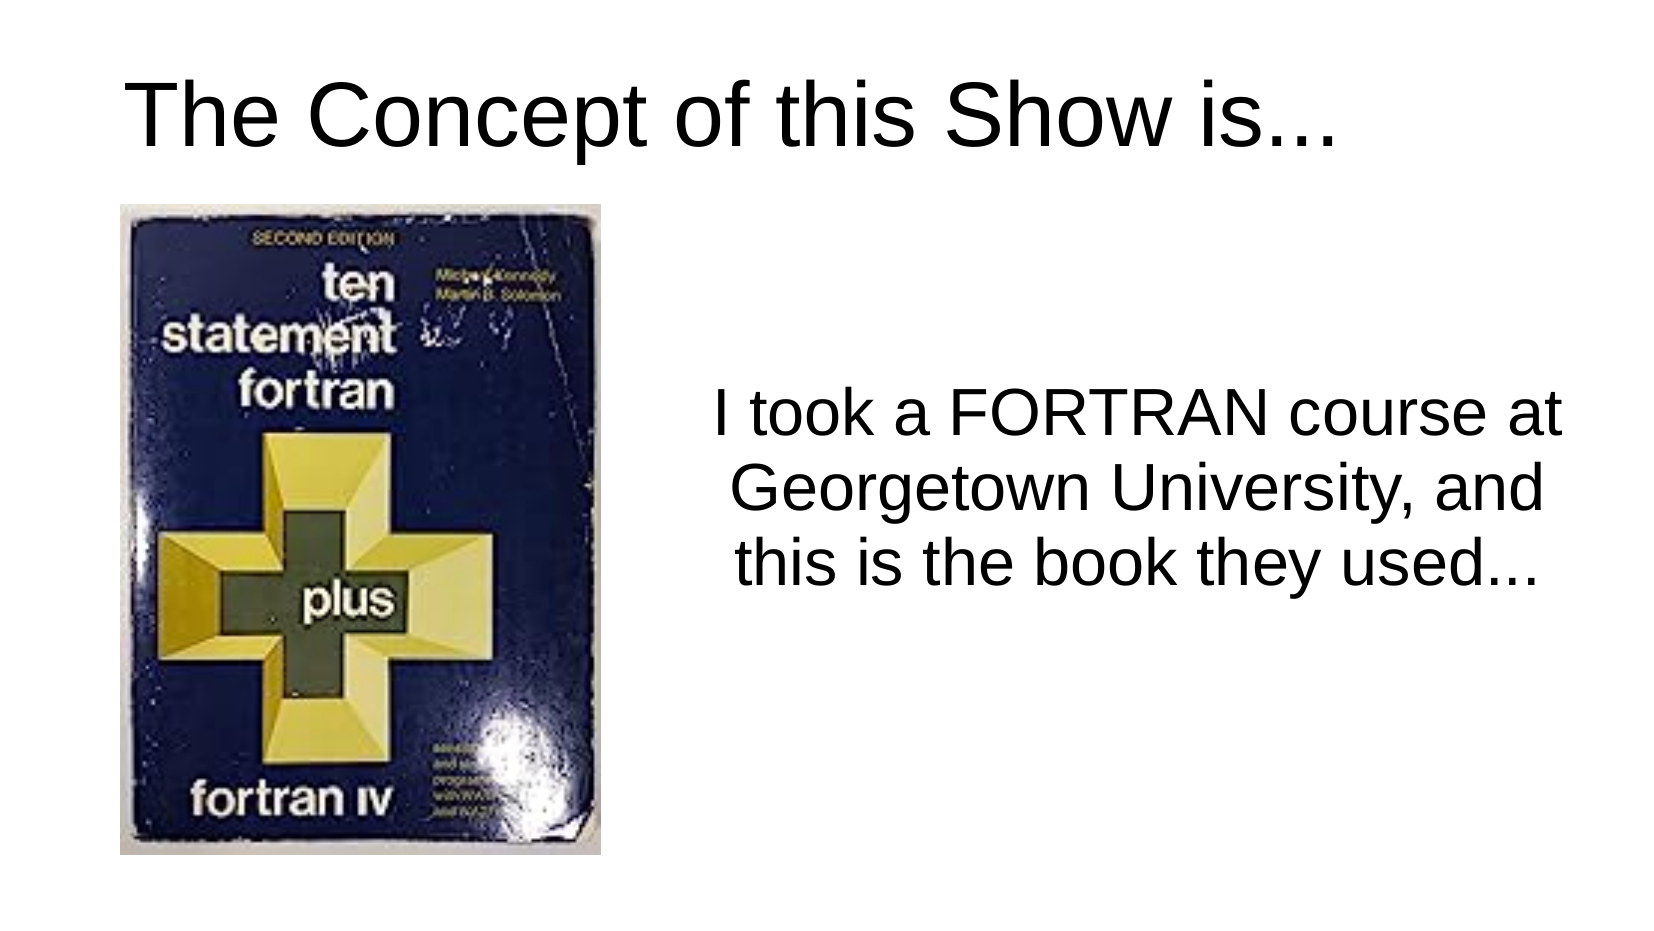

# The Concept of this Show is...
I took a FORTRAN course at Georgetown University, and this is the book they used...